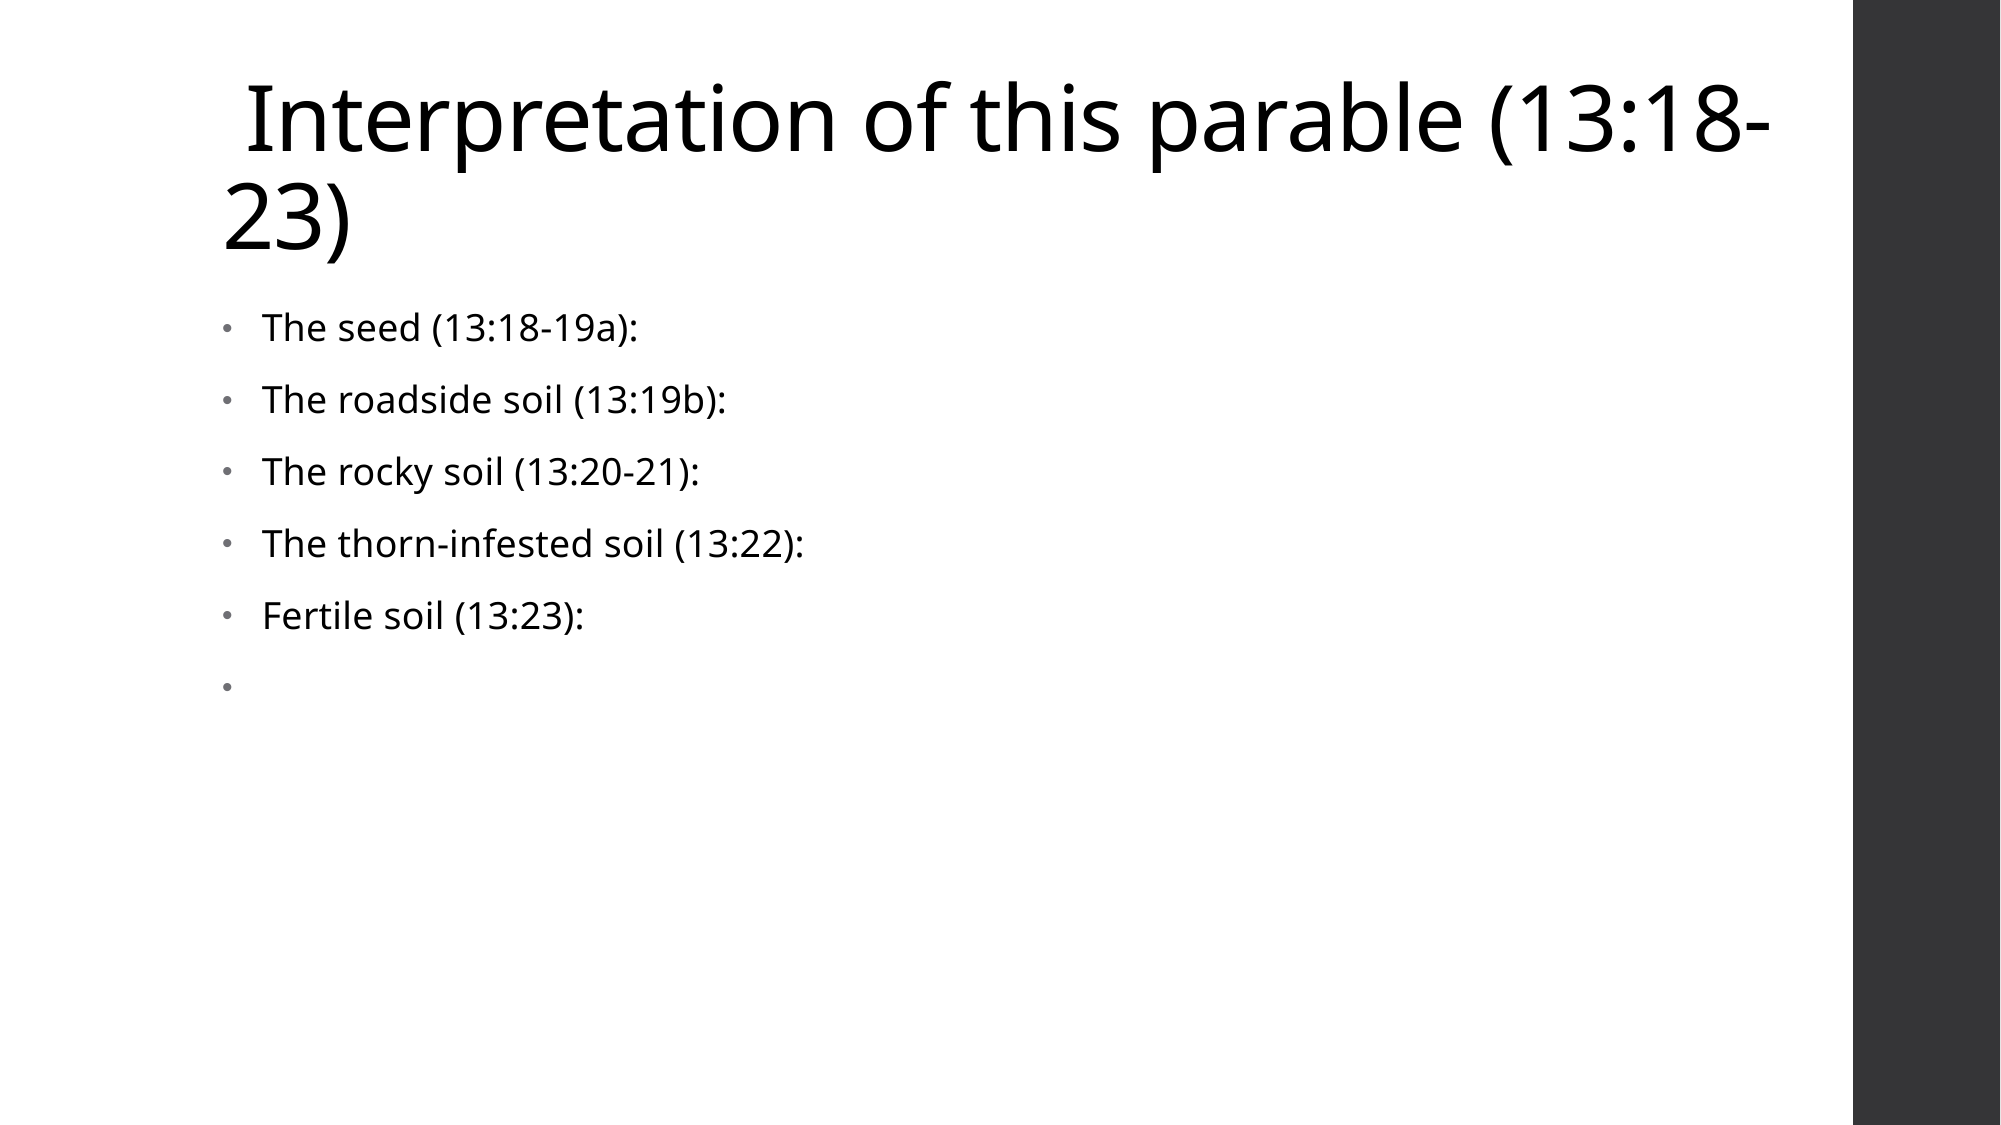

# Interpretation of this parable (13:18-23)
 The seed (13:18-19a):
 The roadside soil (13:19b):
 The rocky soil (13:20-21):
 The thorn-infested soil (13:22):
 Fertile soil (13:23):